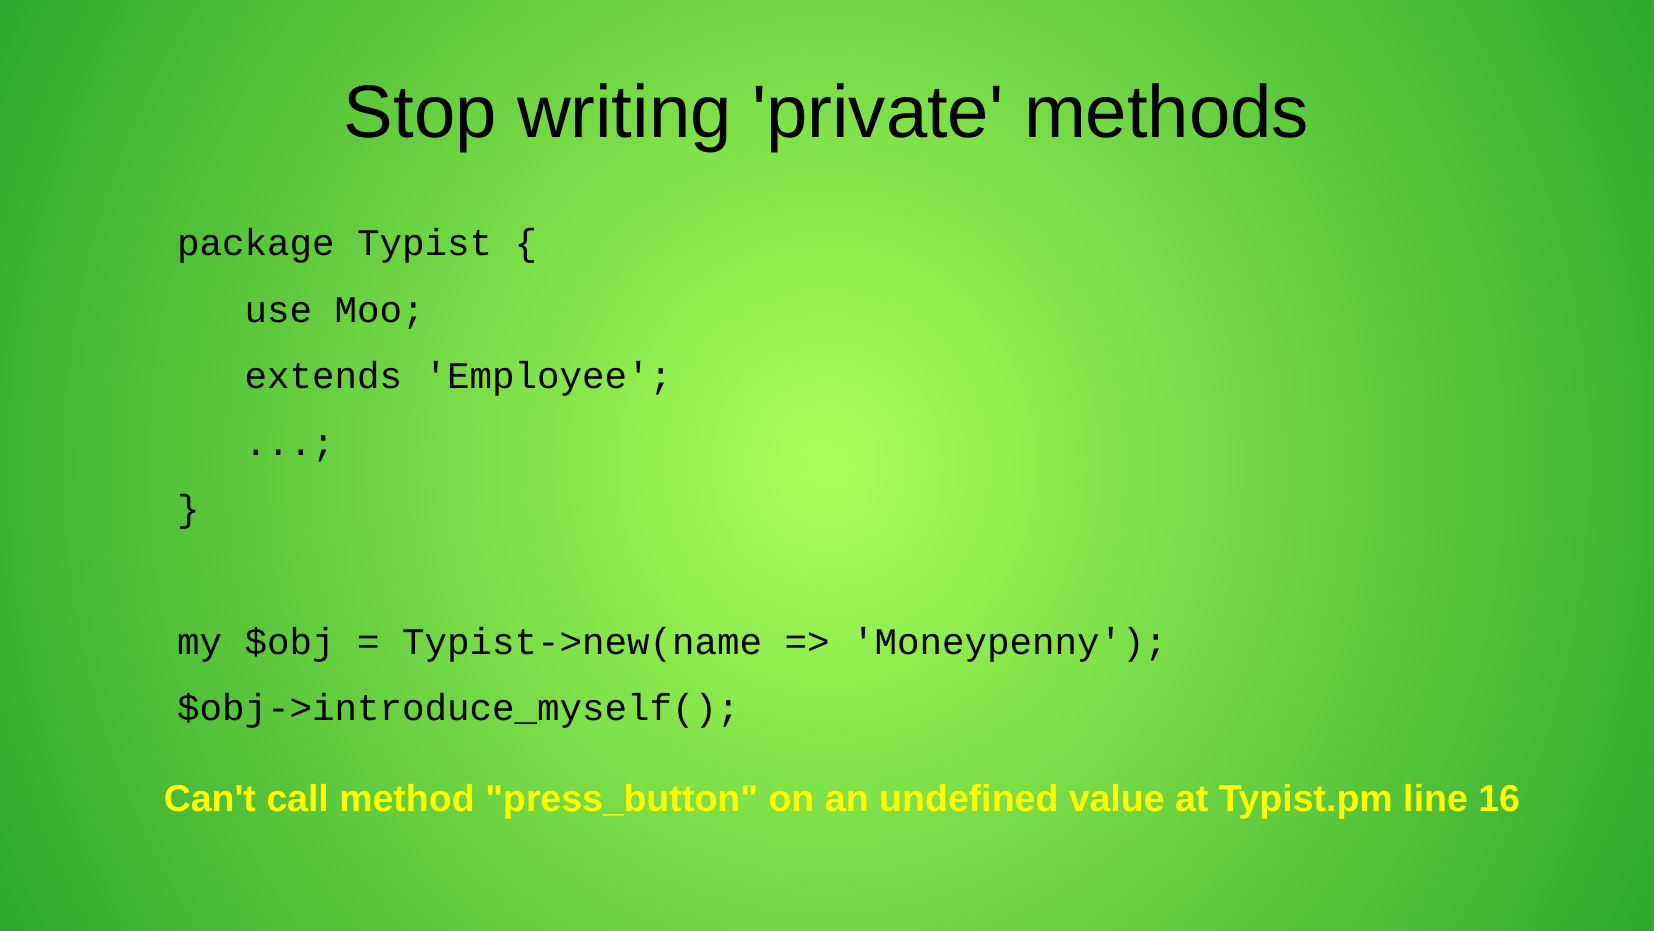

# Stop writing 'private' methods
package Typist {
 use Moo;
 extends 'Employee';
 ...;
}
my $obj = Typist->new(name => 'Moneypenny');
$obj->introduce_myself();
Can't call method "press_button" on an undefined value at Typist.pm line 16